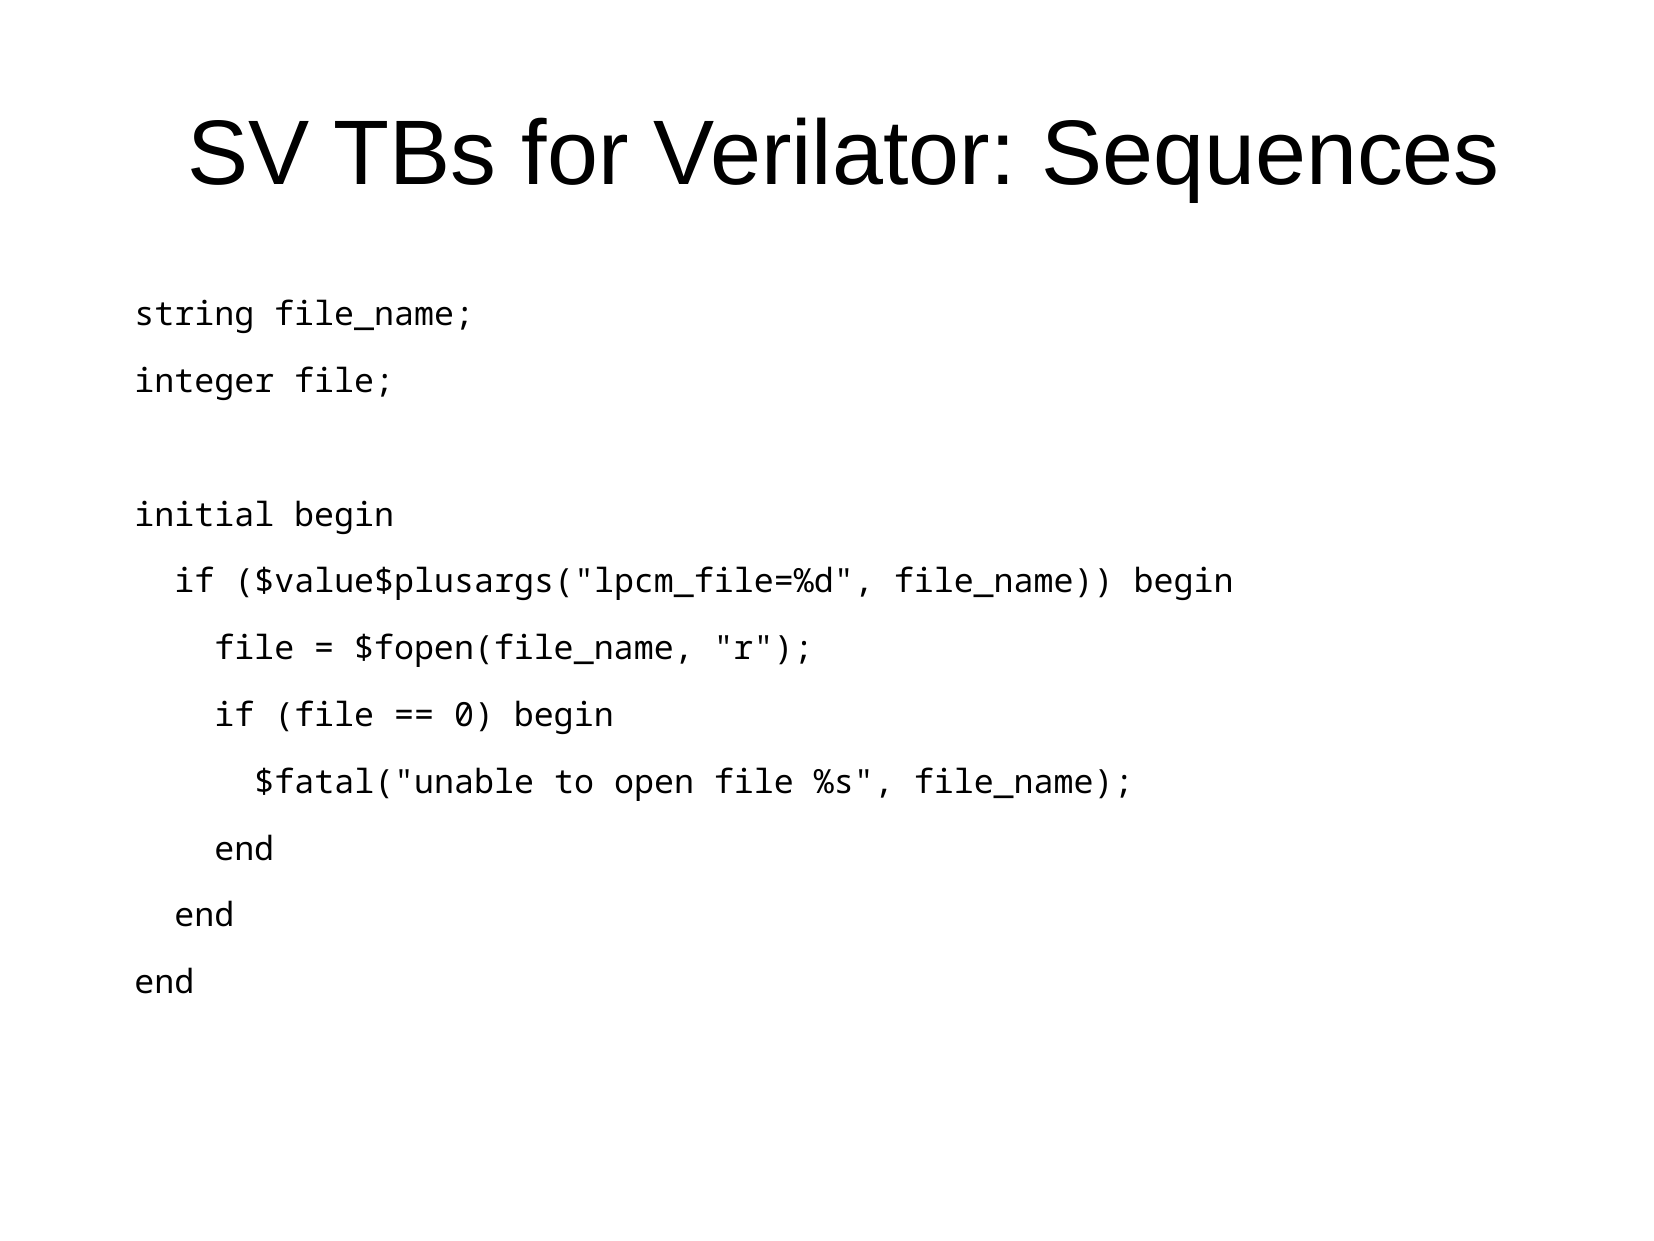

# SV TBs for Verilator: Sequences
string file_name;
integer file;
initial begin
 if ($value$plusargs("lpcm_file=%d", file_name)) begin
 file = $fopen(file_name, "r");
 if (file == 0) begin
 $fatal("unable to open file %s", file_name);
 end
 end
end